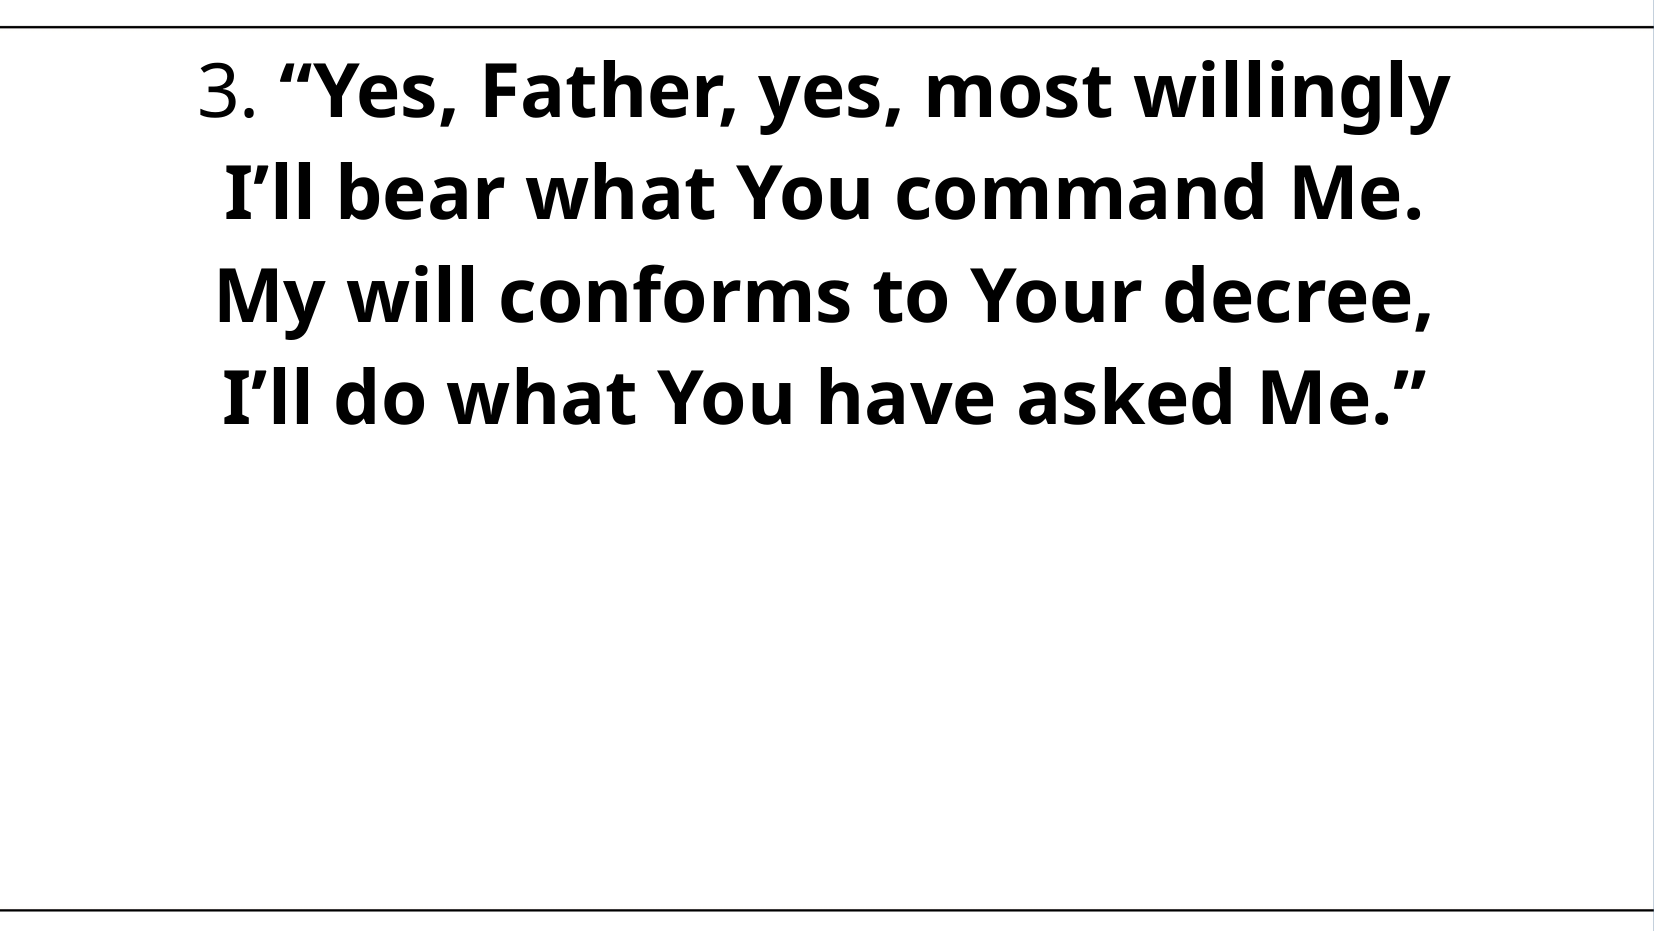

3. “Yes, Father, yes, most willingly
I’ll bear what You command Me.
My will conforms to Your decree,
I’ll do what You have asked Me.”